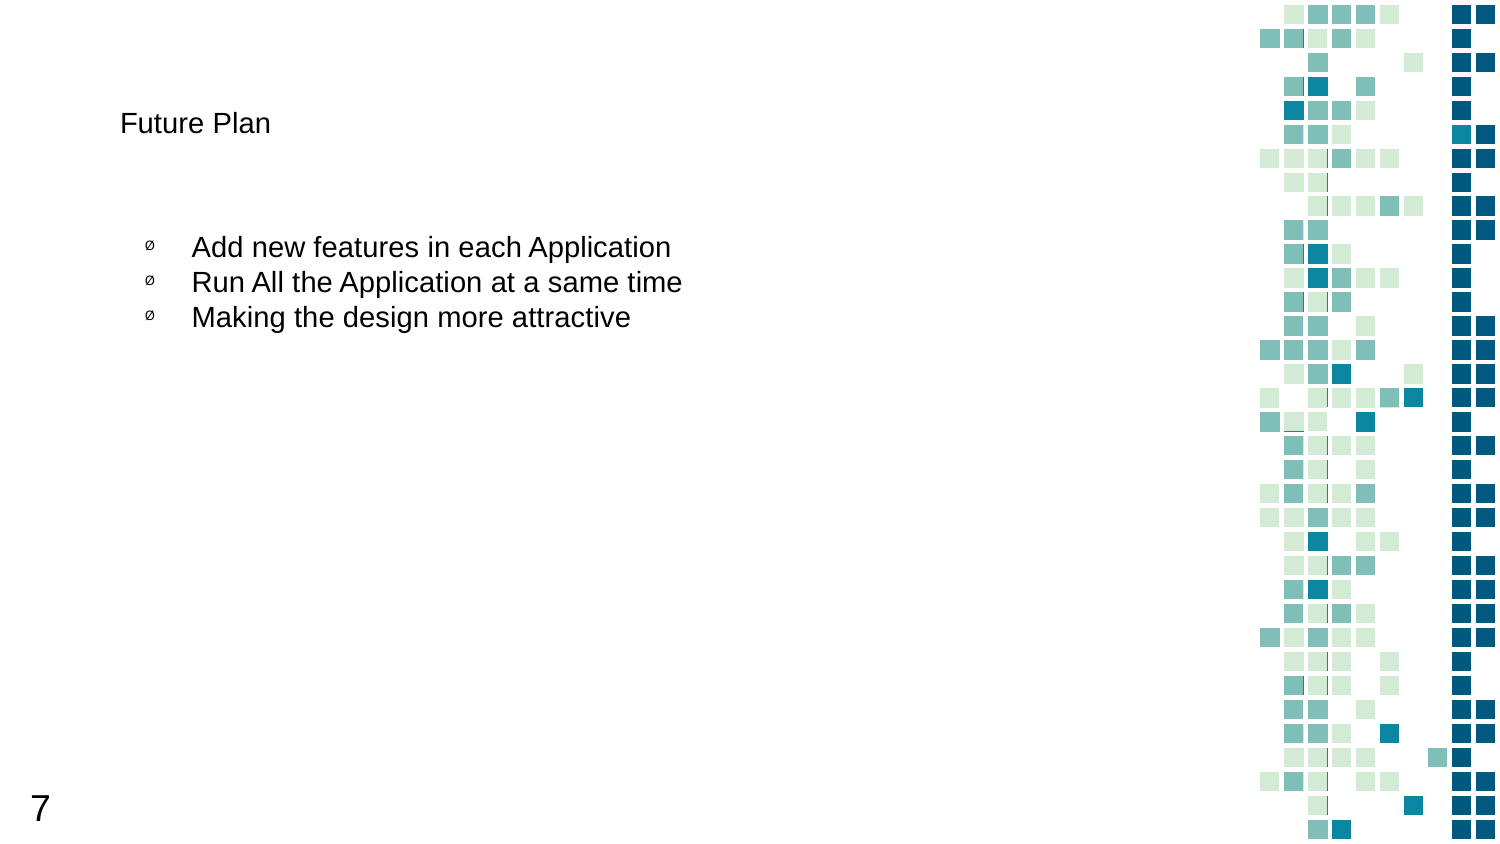

# Future Plan
Add new features in each Application
Run All the Application at a same time
Making the design more attractive